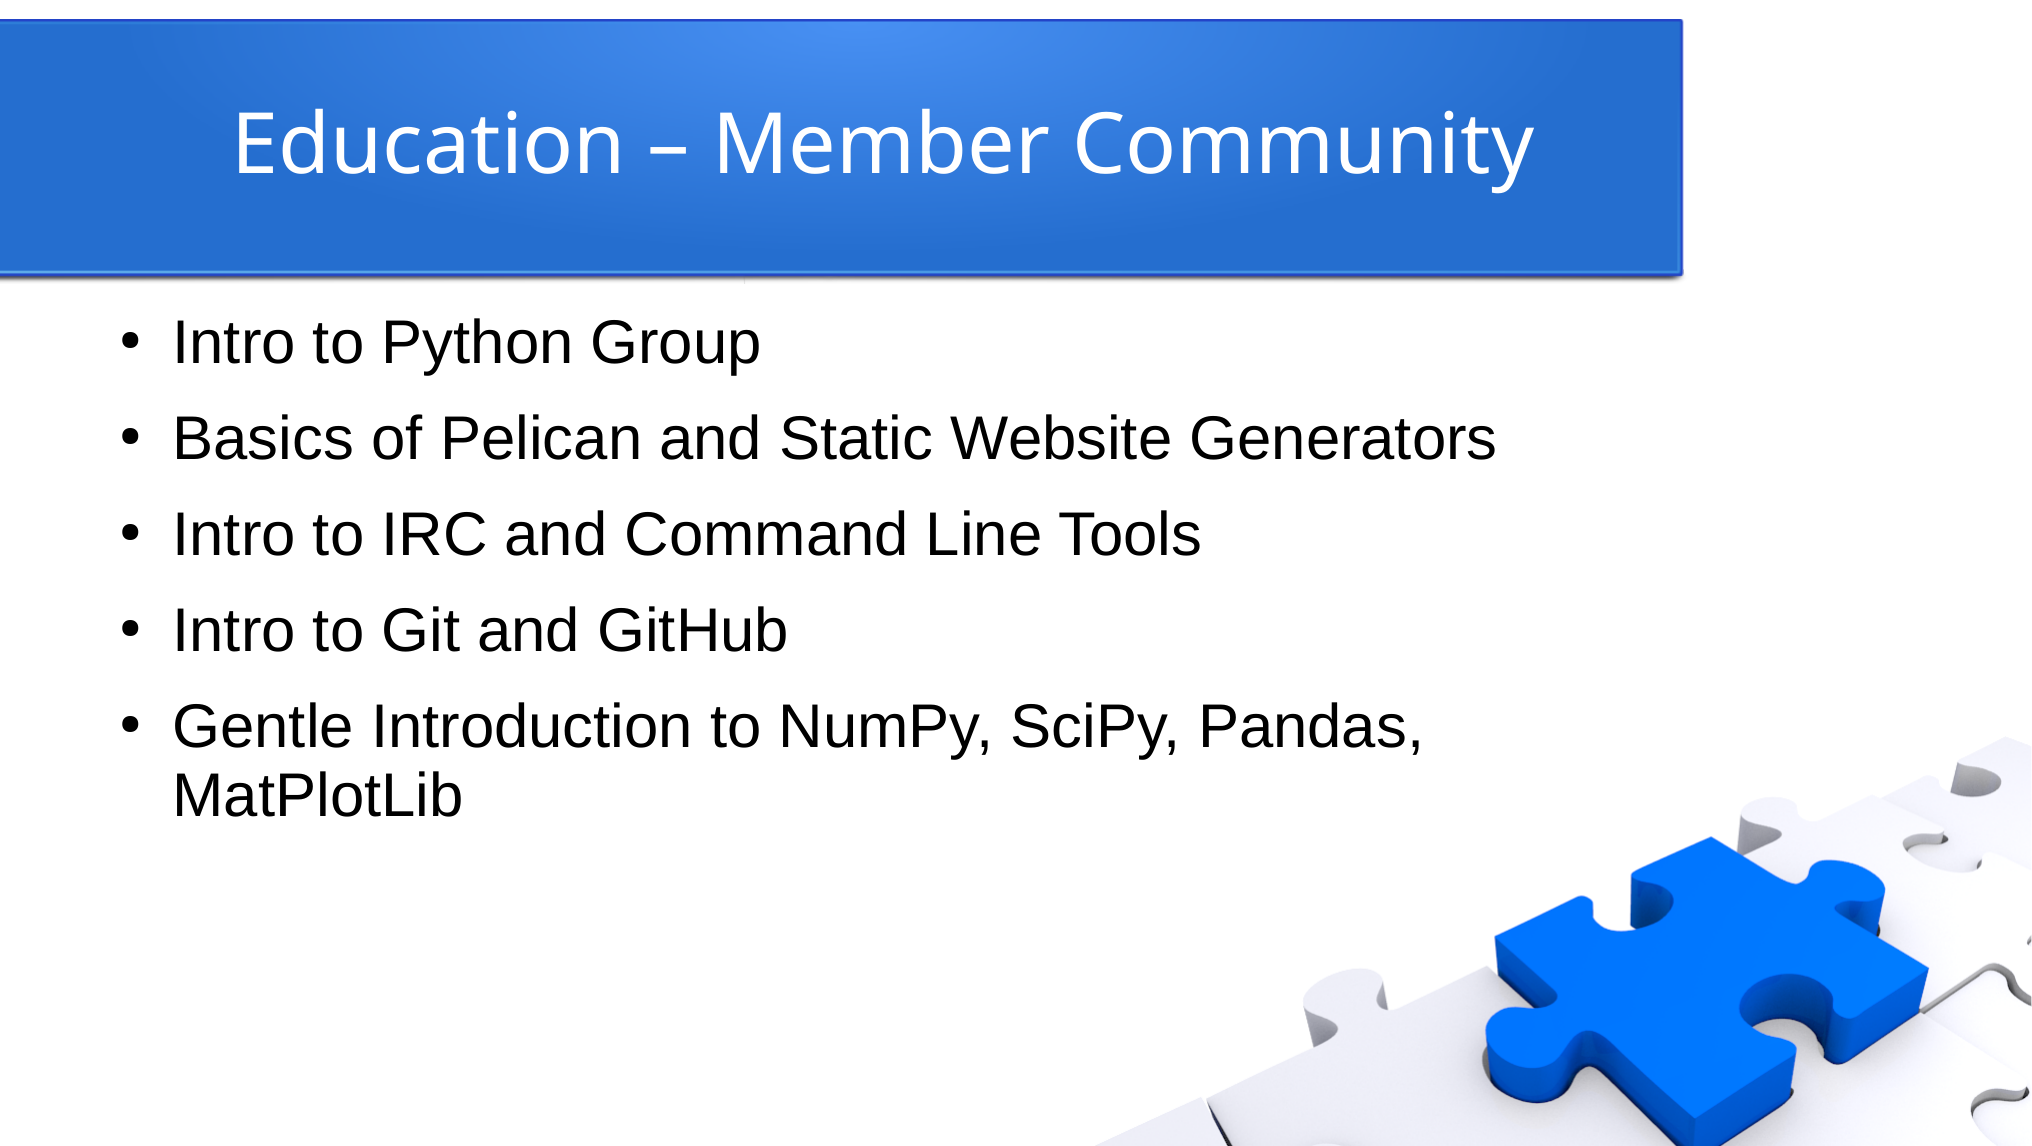

# Education – Member Community
Intro to Python Group
Basics of Pelican and Static Website Generators
Intro to IRC and Command Line Tools
Intro to Git and GitHub
Gentle Introduction to NumPy, SciPy, Pandas, MatPlotLib